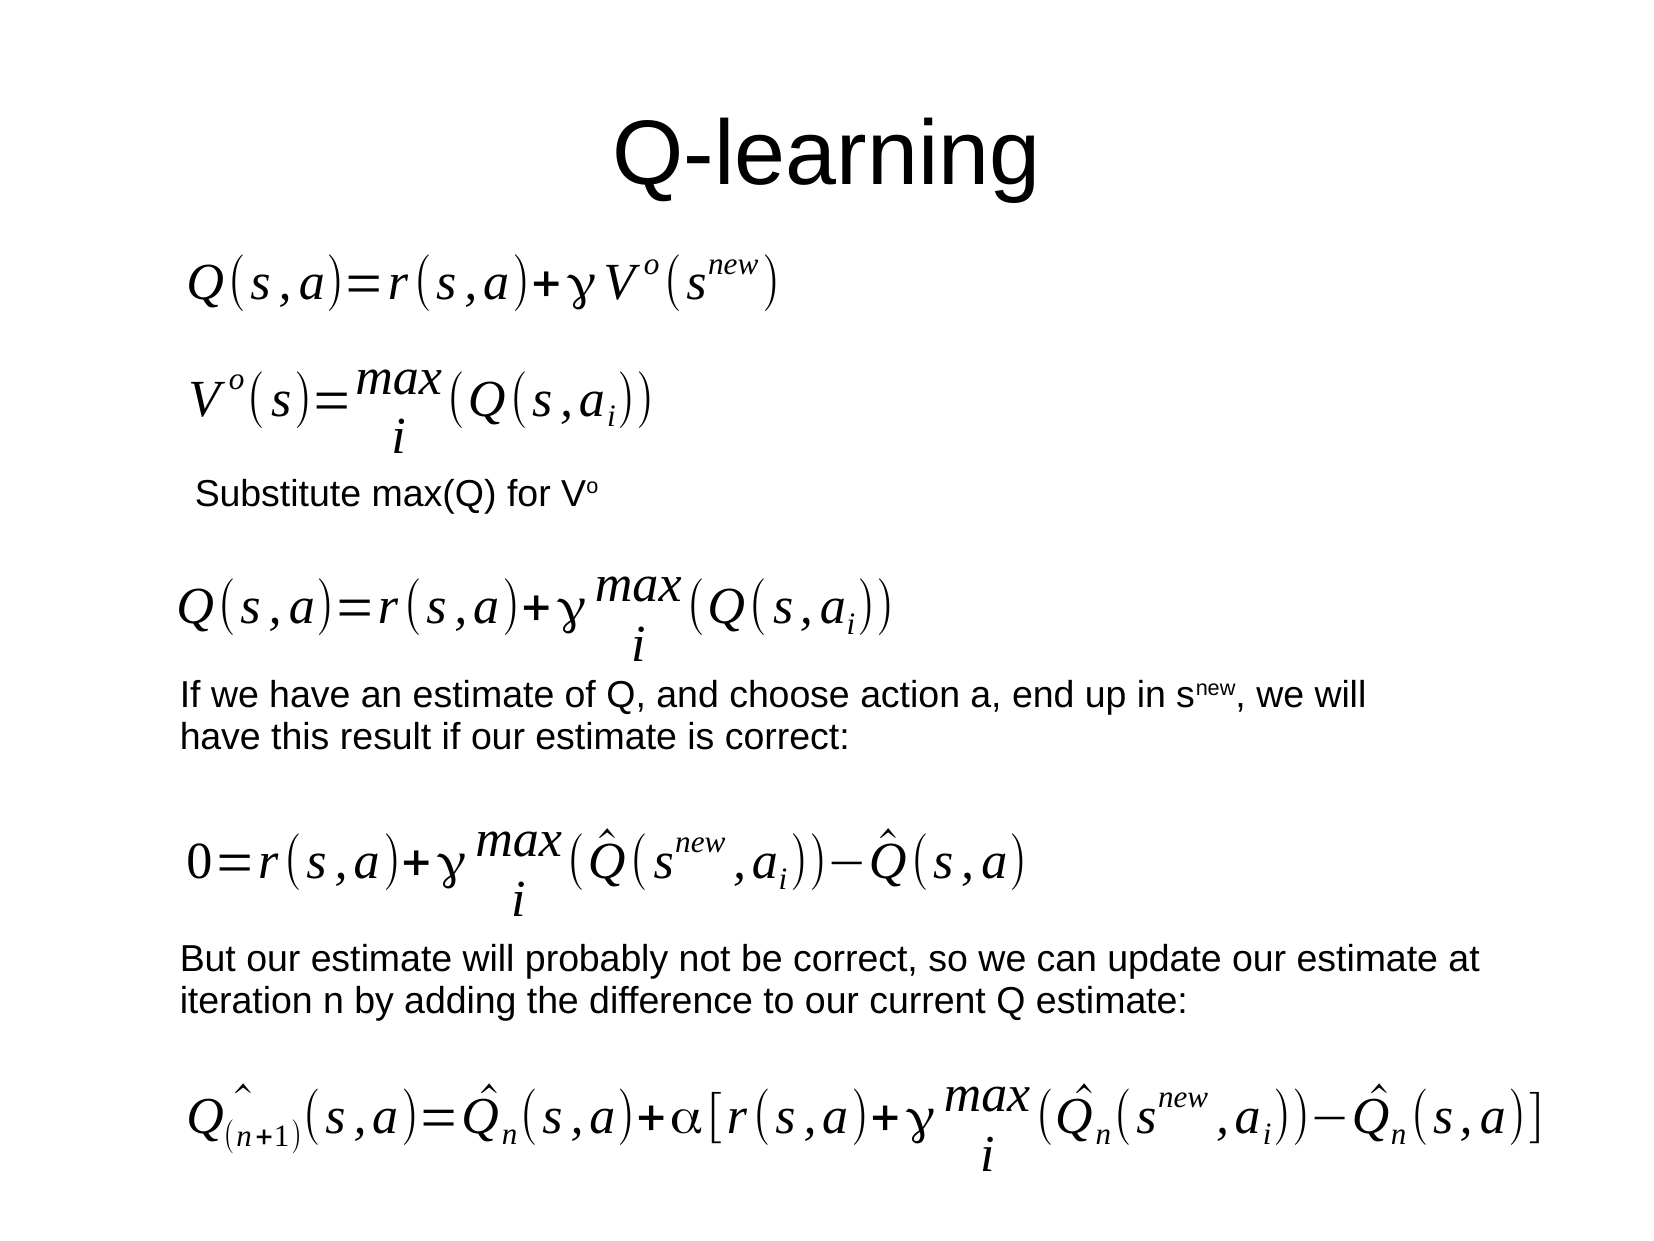

# Q-learning
Substitute max(Q) for Vo
If we have an estimate of Q, and choose action a, end up in snew, we will have this result if our estimate is correct:
But our estimate will probably not be correct, so we can update our estimate at iteration n by adding the difference to our current Q estimate: